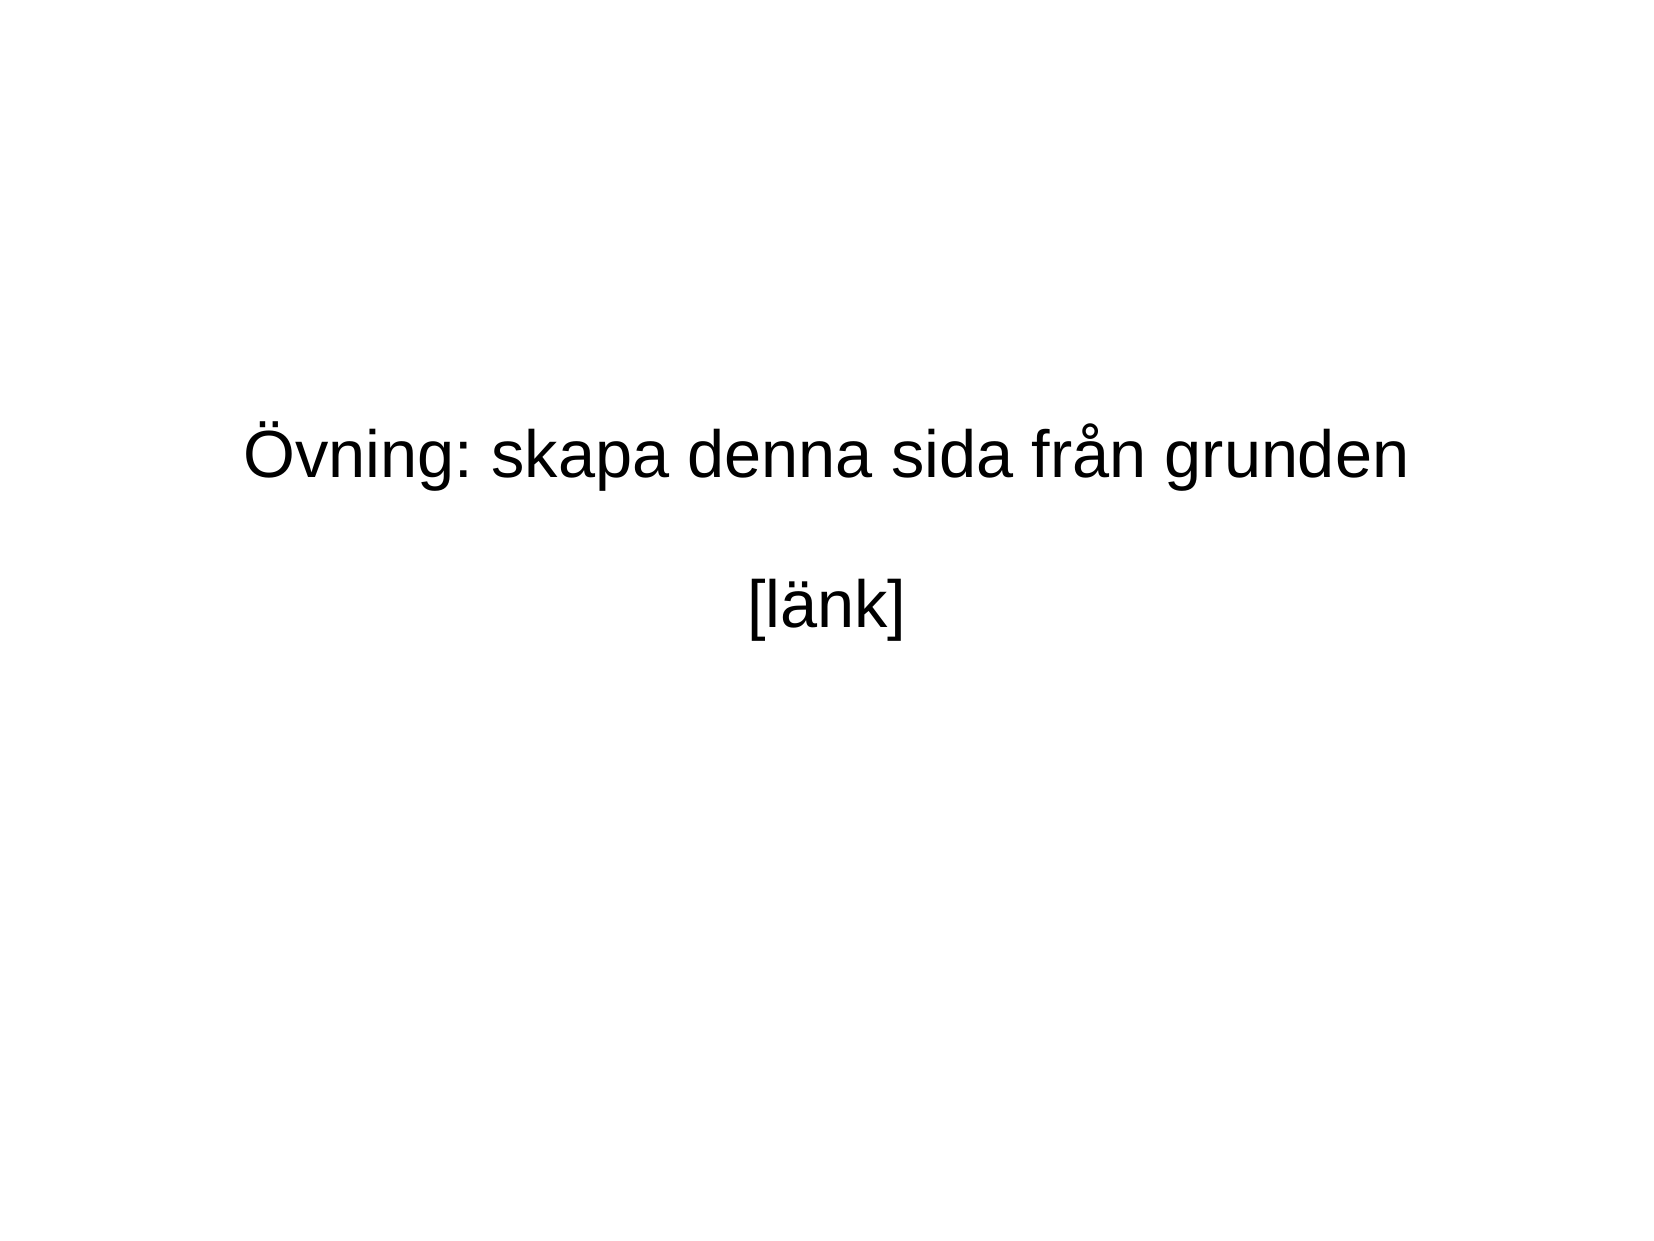

# Övning: skapa denna sida från grunden
[länk]